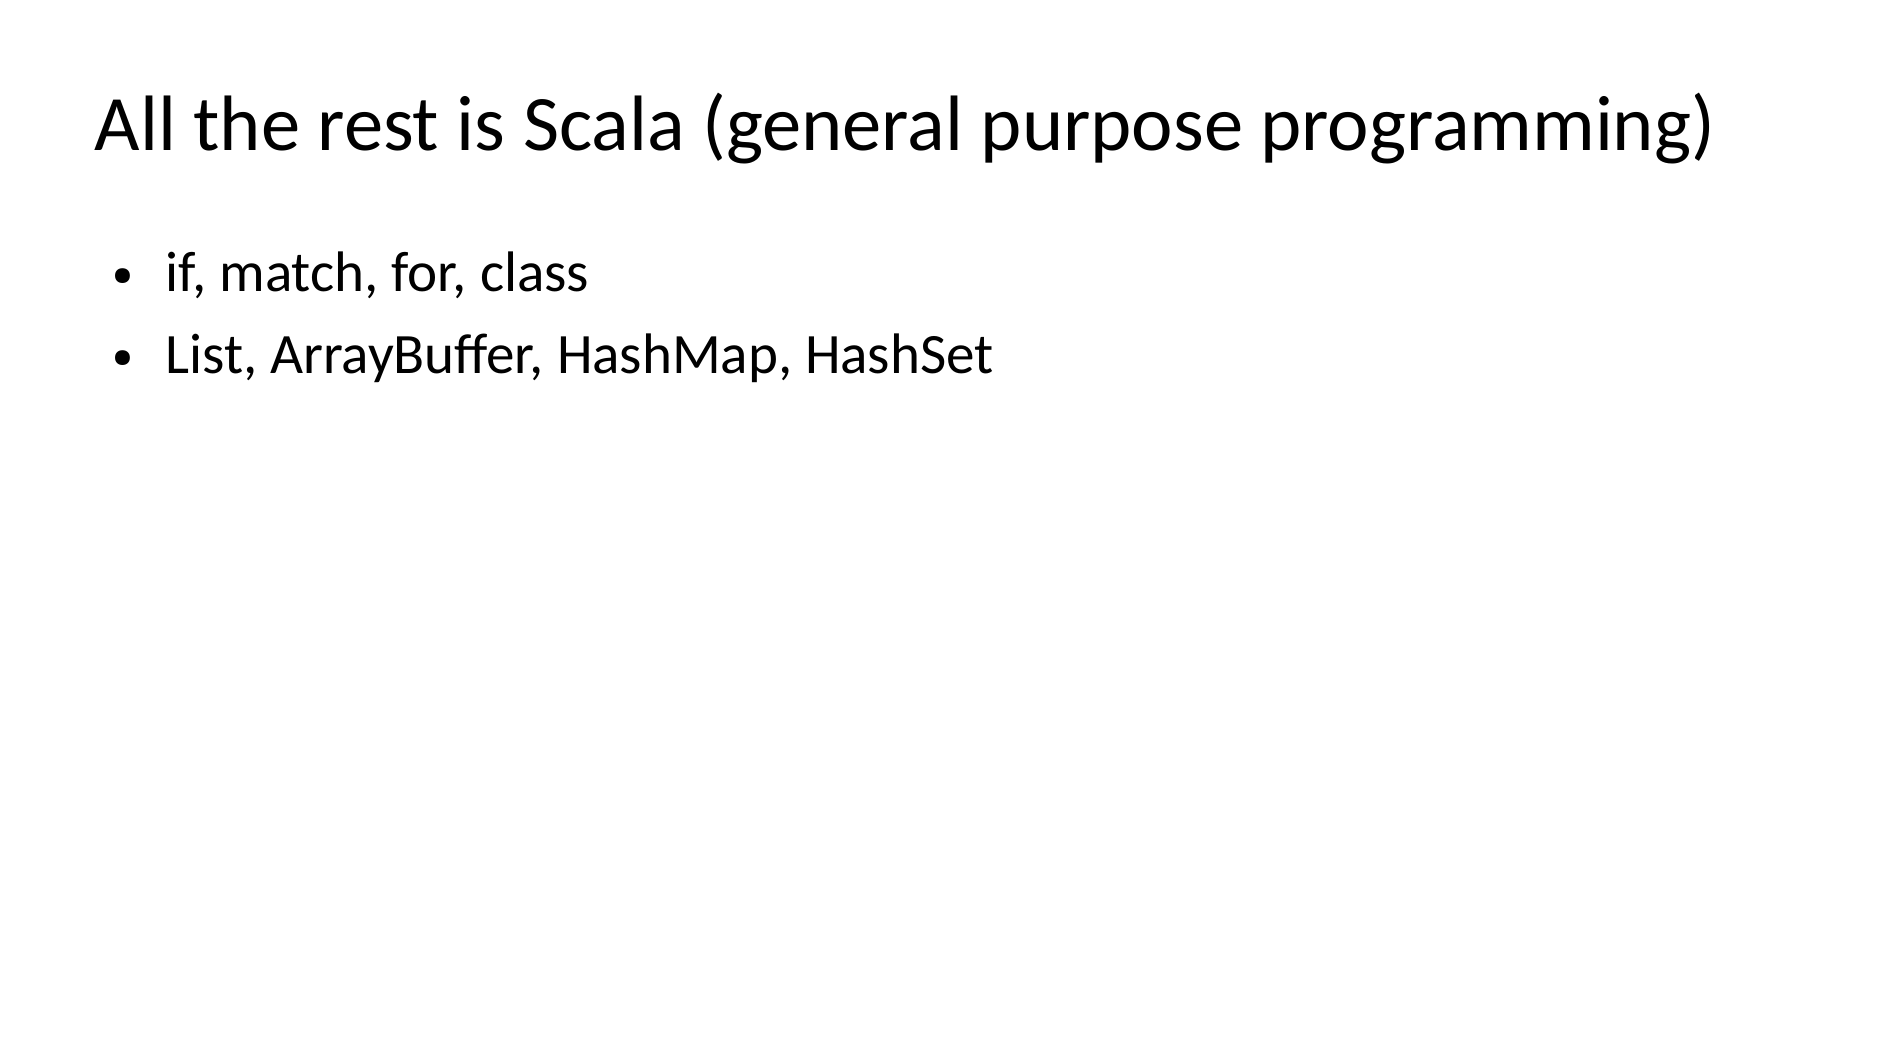

# All the rest is Scala (general purpose programming)
if, match, for, class
List, ArrayBuffer, HashMap, HashSet